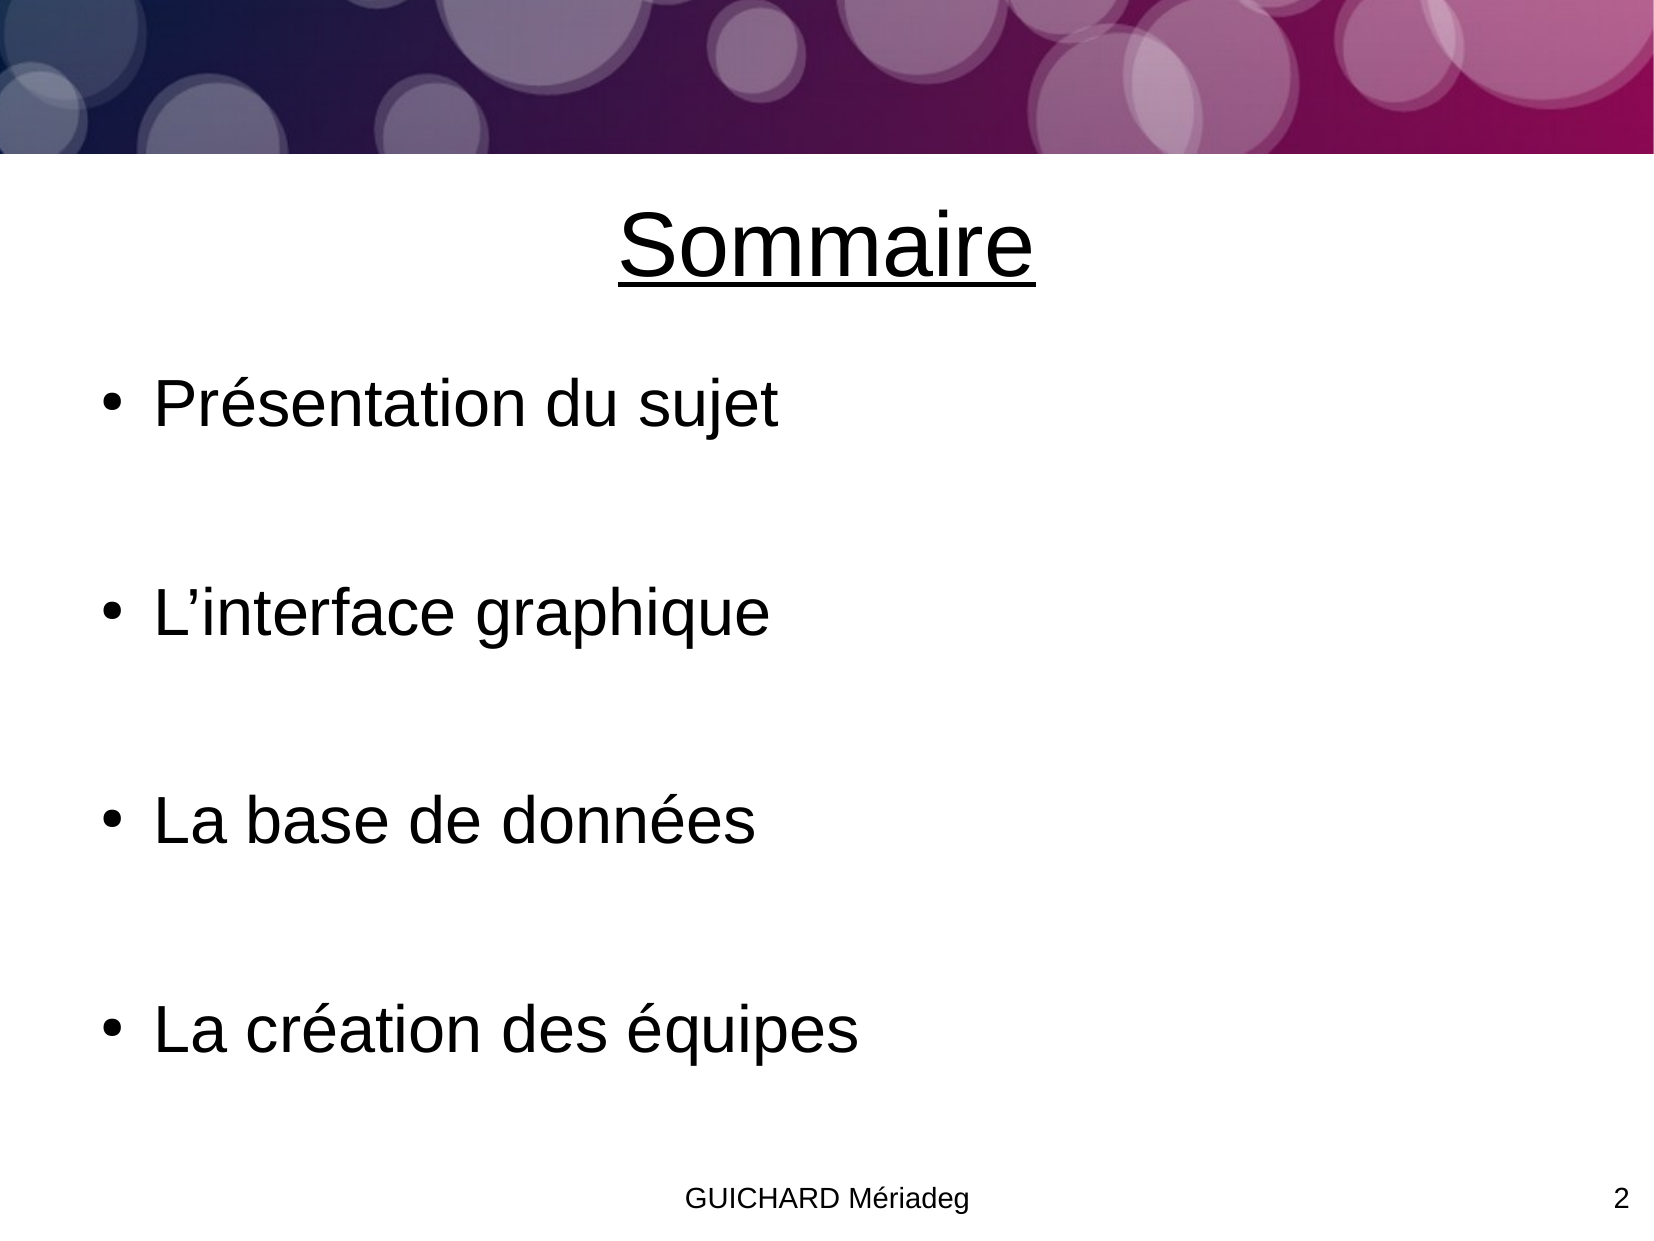

# Sommaire
Présentation du sujet
L’interface graphique
La base de données
La création des équipes
GUICHARD Mériadeg
2